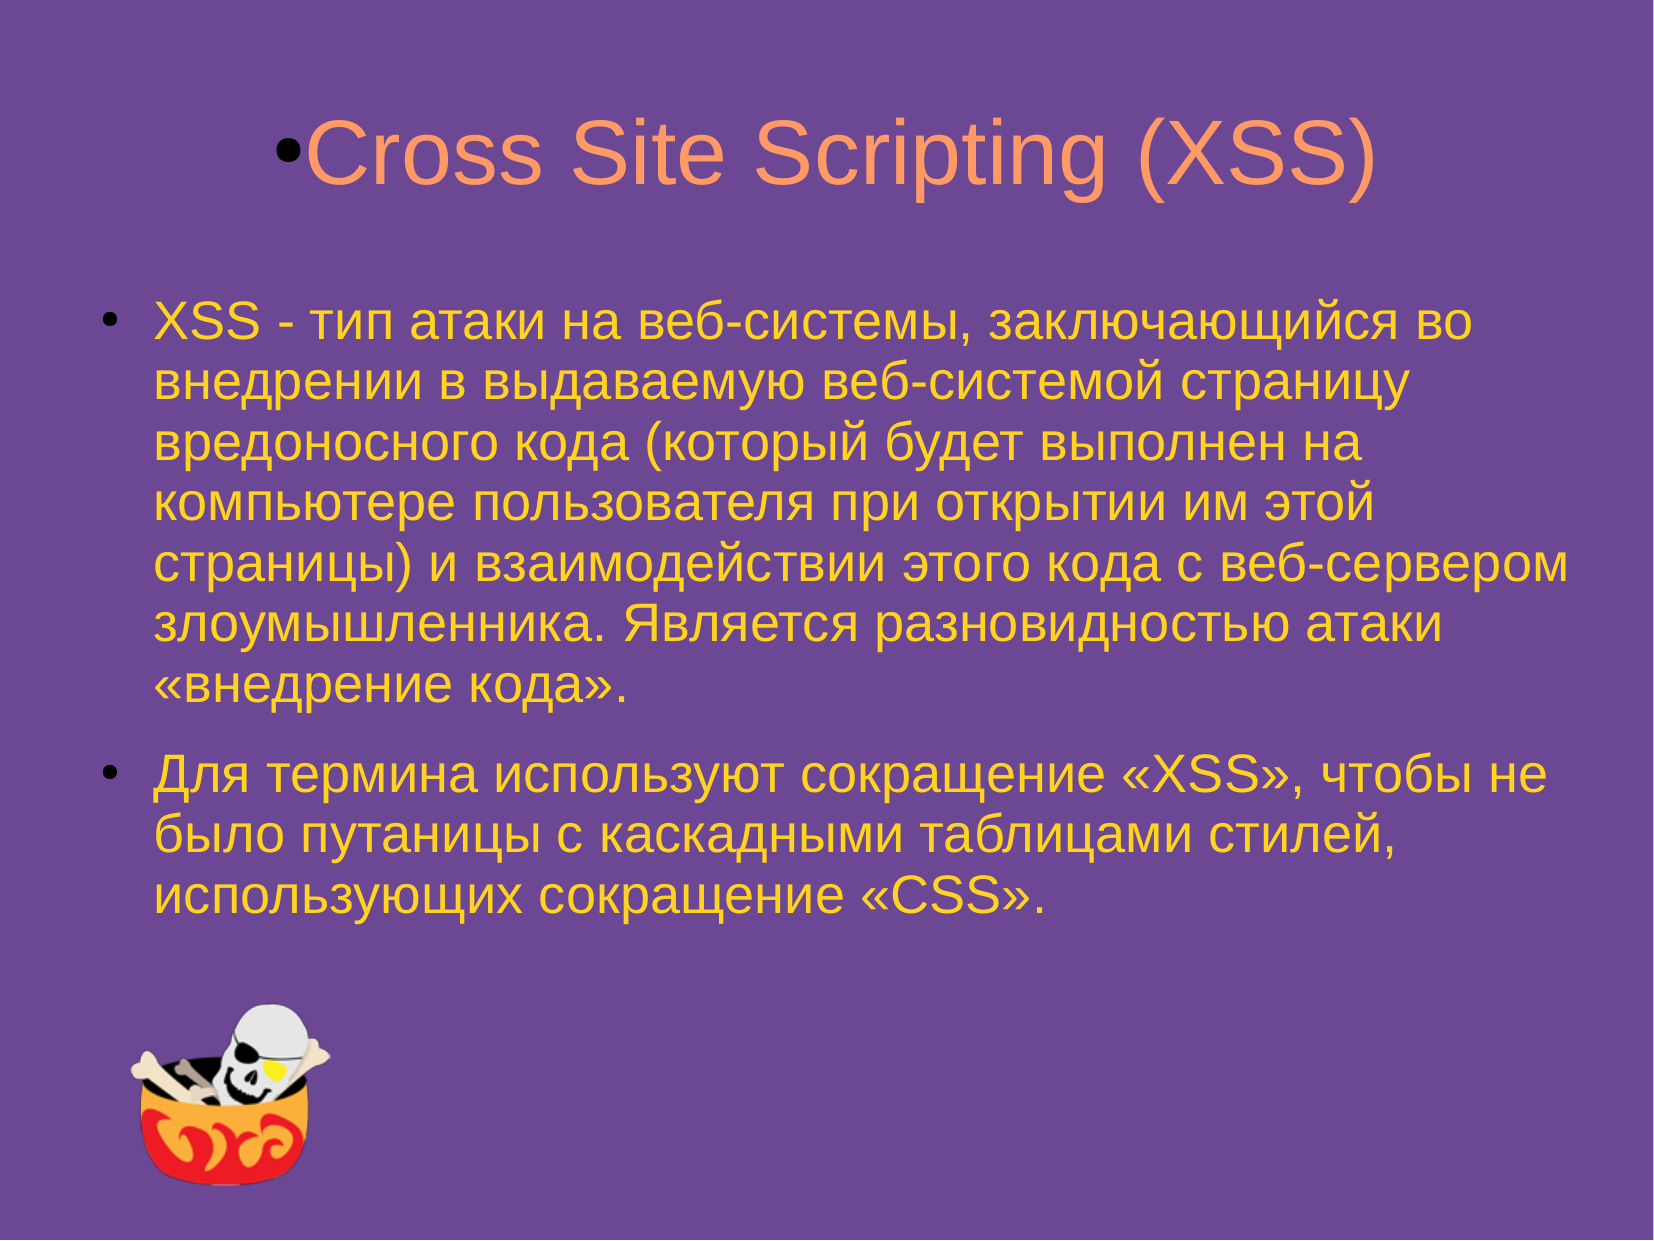

# Cross Site Scripting (XSS)
XSS - тип атаки на веб-системы, заключающийся во внедрении в выдаваемую веб-системой страницу вредоносного кода (который будет выполнен на компьютере пользователя при открытии им этой страницы) и взаимодействии этого кода с веб-сервером злоумышленника. Является разновидностью атаки «внедрение кода».
Для термина используют сокращение «XSS», чтобы не было путаницы с каскадными таблицами стилей, использующих сокращение «CSS».